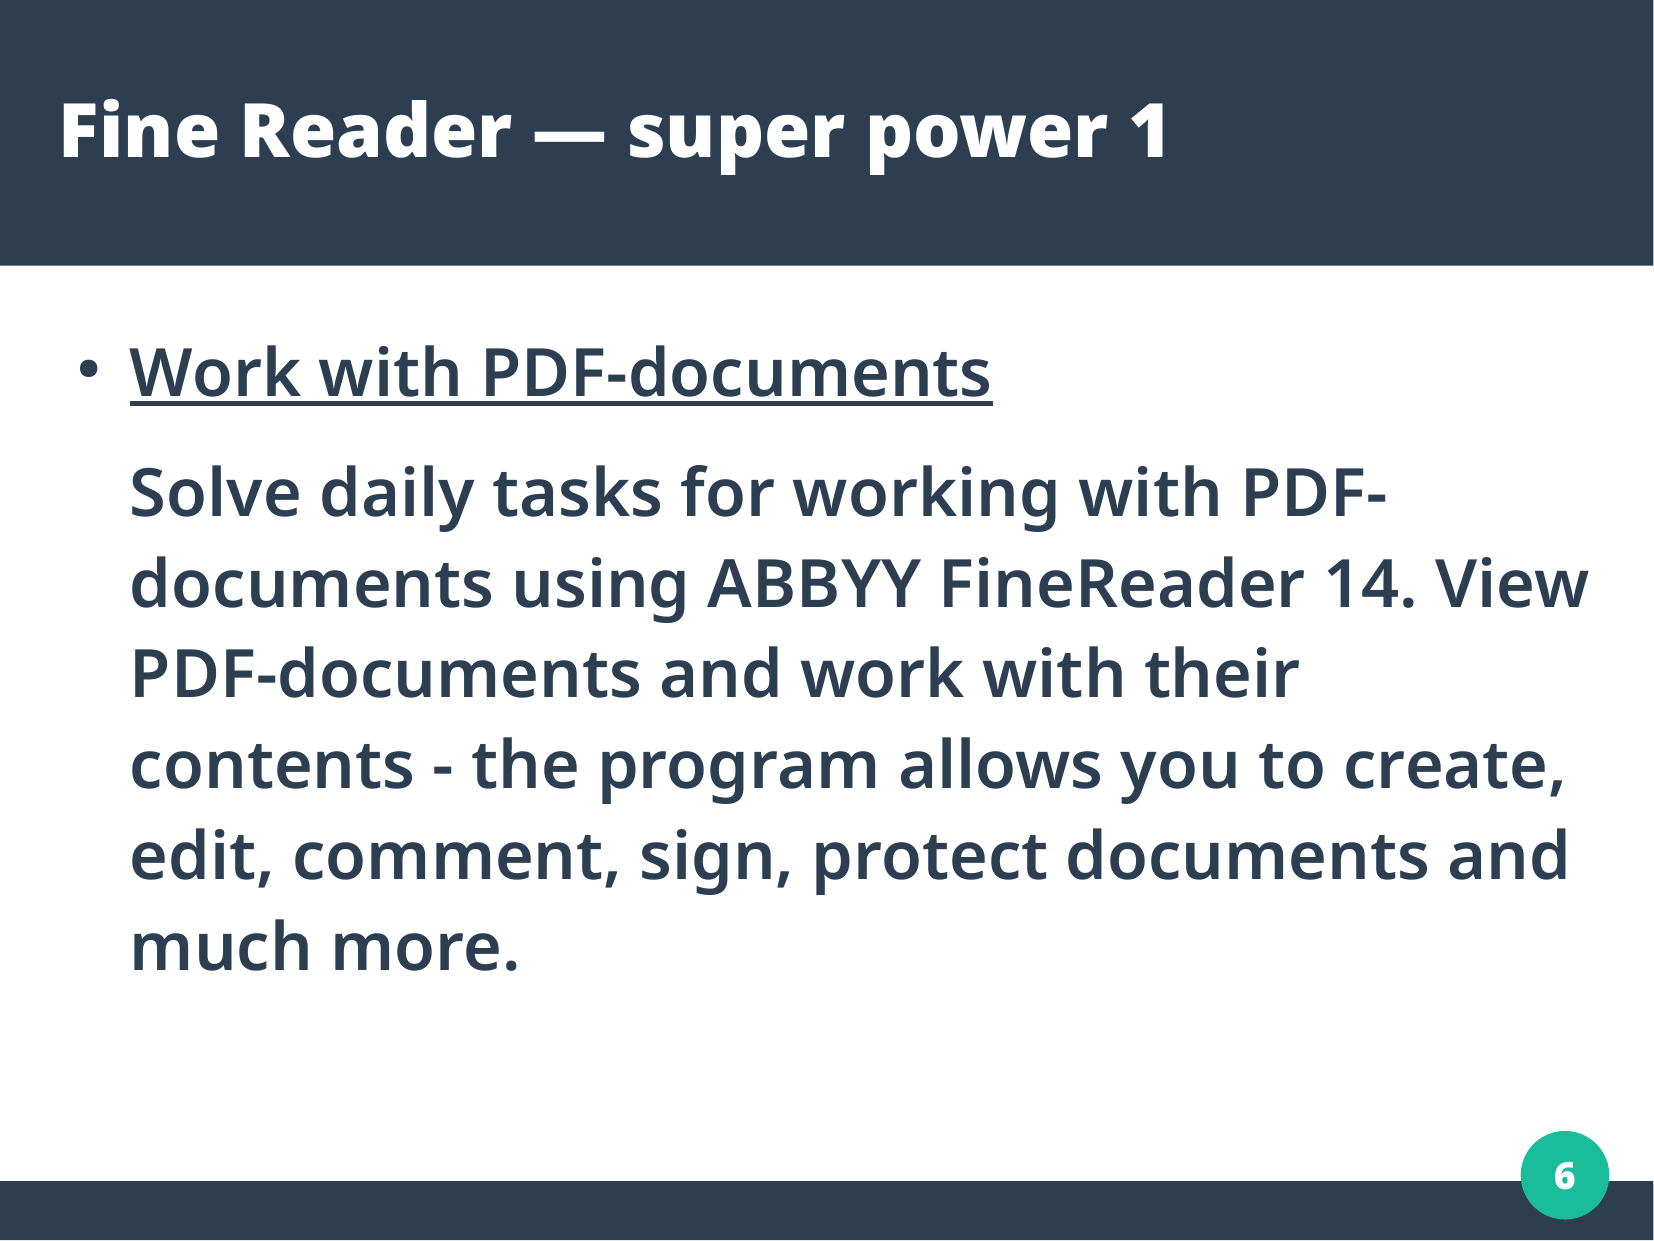

# Fine Reader — super power 1
Work with PDF-documents
Solve daily tasks for working with PDF-documents using ABBYY FineReader 14. View PDF-documents and work with their contents - the program allows you to create, edit, comment, sign, protect documents and much more.
6